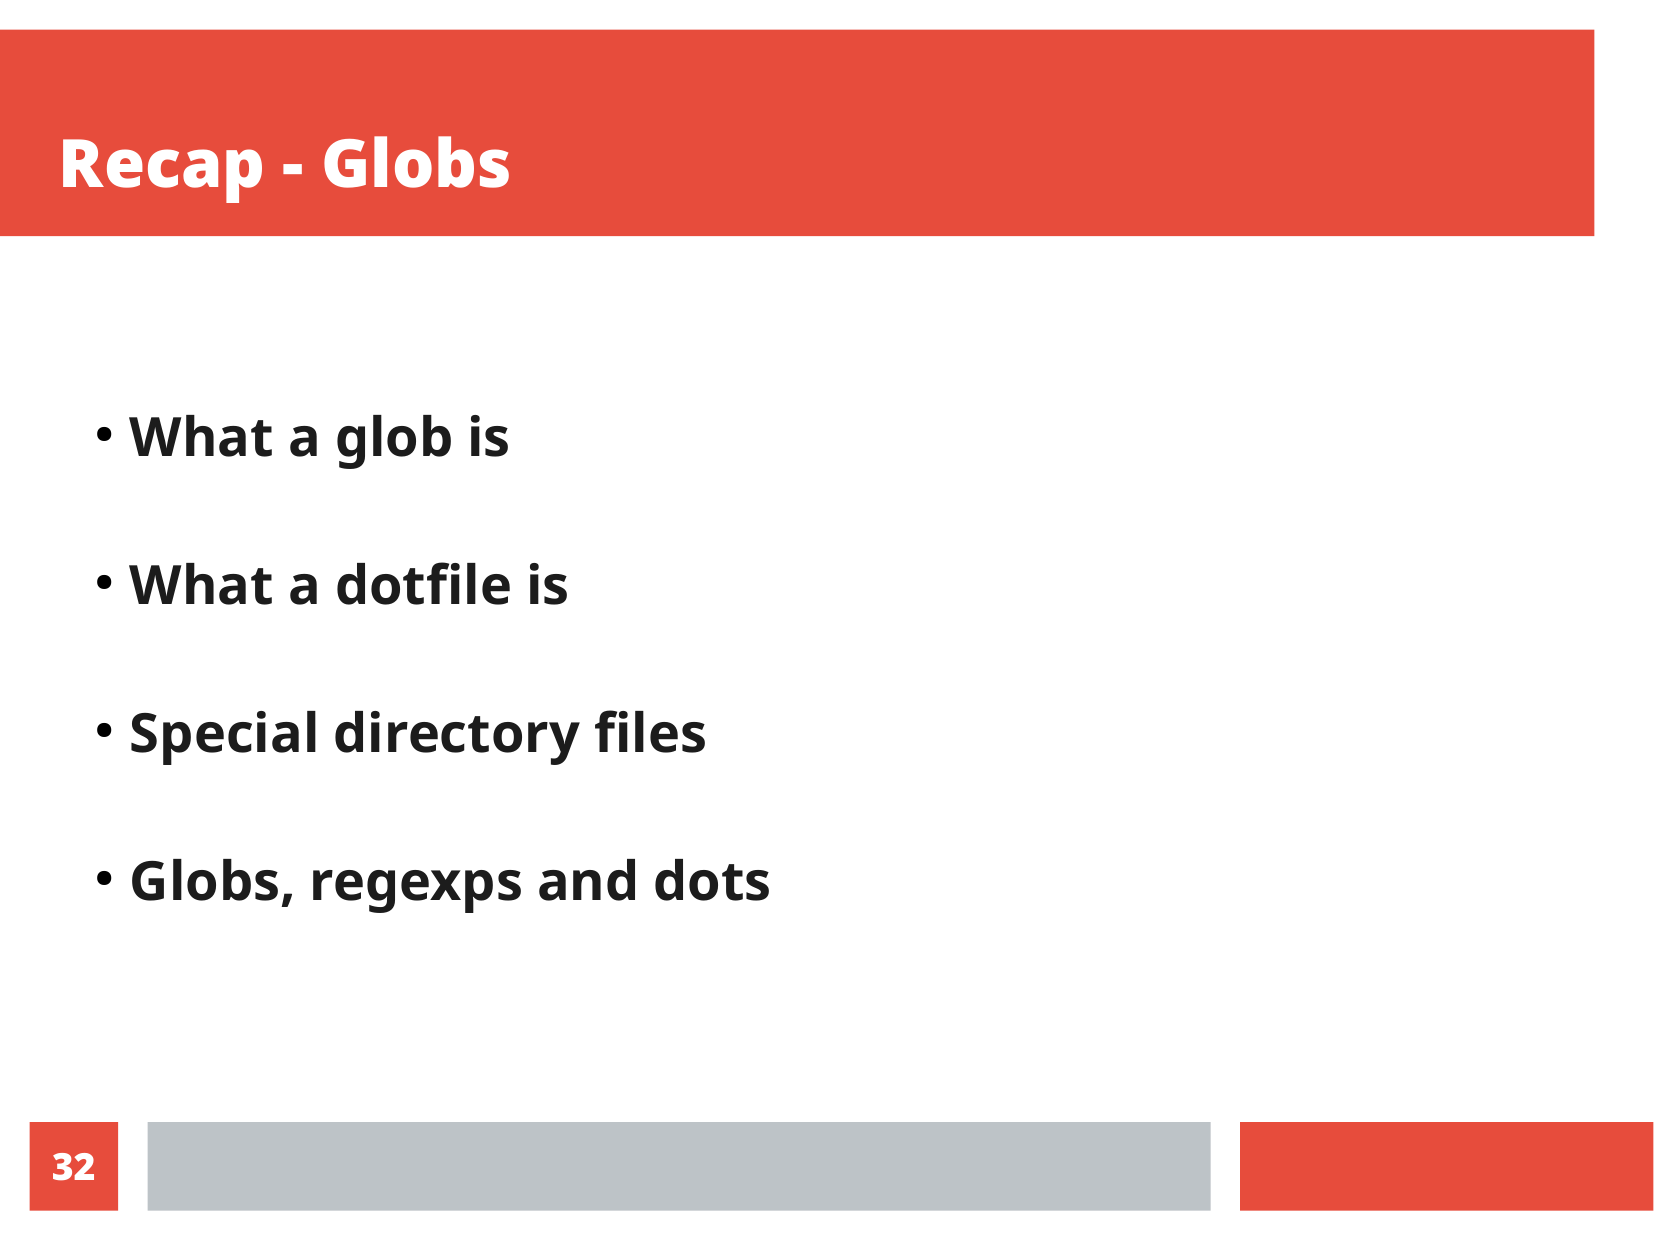

# Recap - Globs
What a glob is
What a dotfile is
Special directory files
Globs, regexps and dots
32